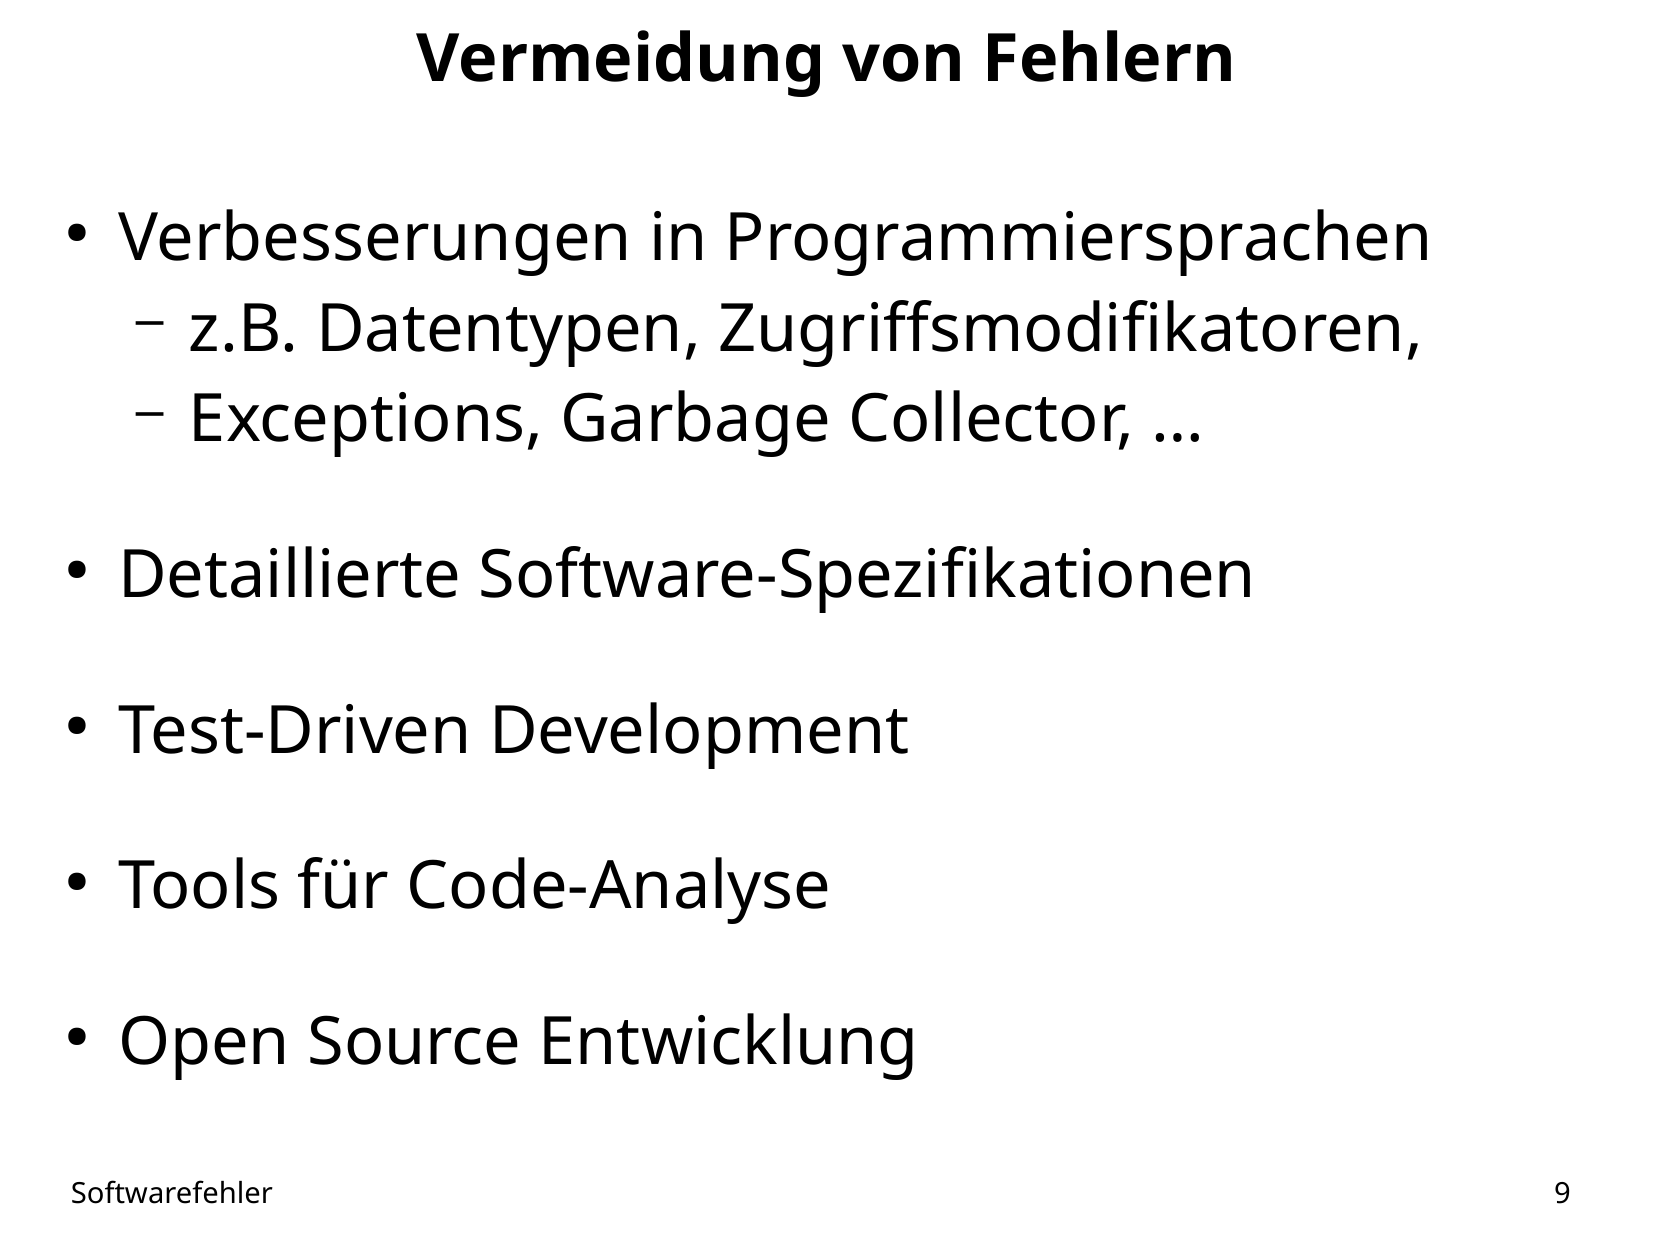

# Vermeidung von Fehlern
Verbesserungen in Programmiersprachen
z.B. Datentypen, Zugriffsmodifikatoren,
Exceptions, Garbage Collector, …
Detaillierte Software-Spezifikationen
Test-Driven Development
Tools für Code-Analyse
Open Source Entwicklung
Softwarefehler
9